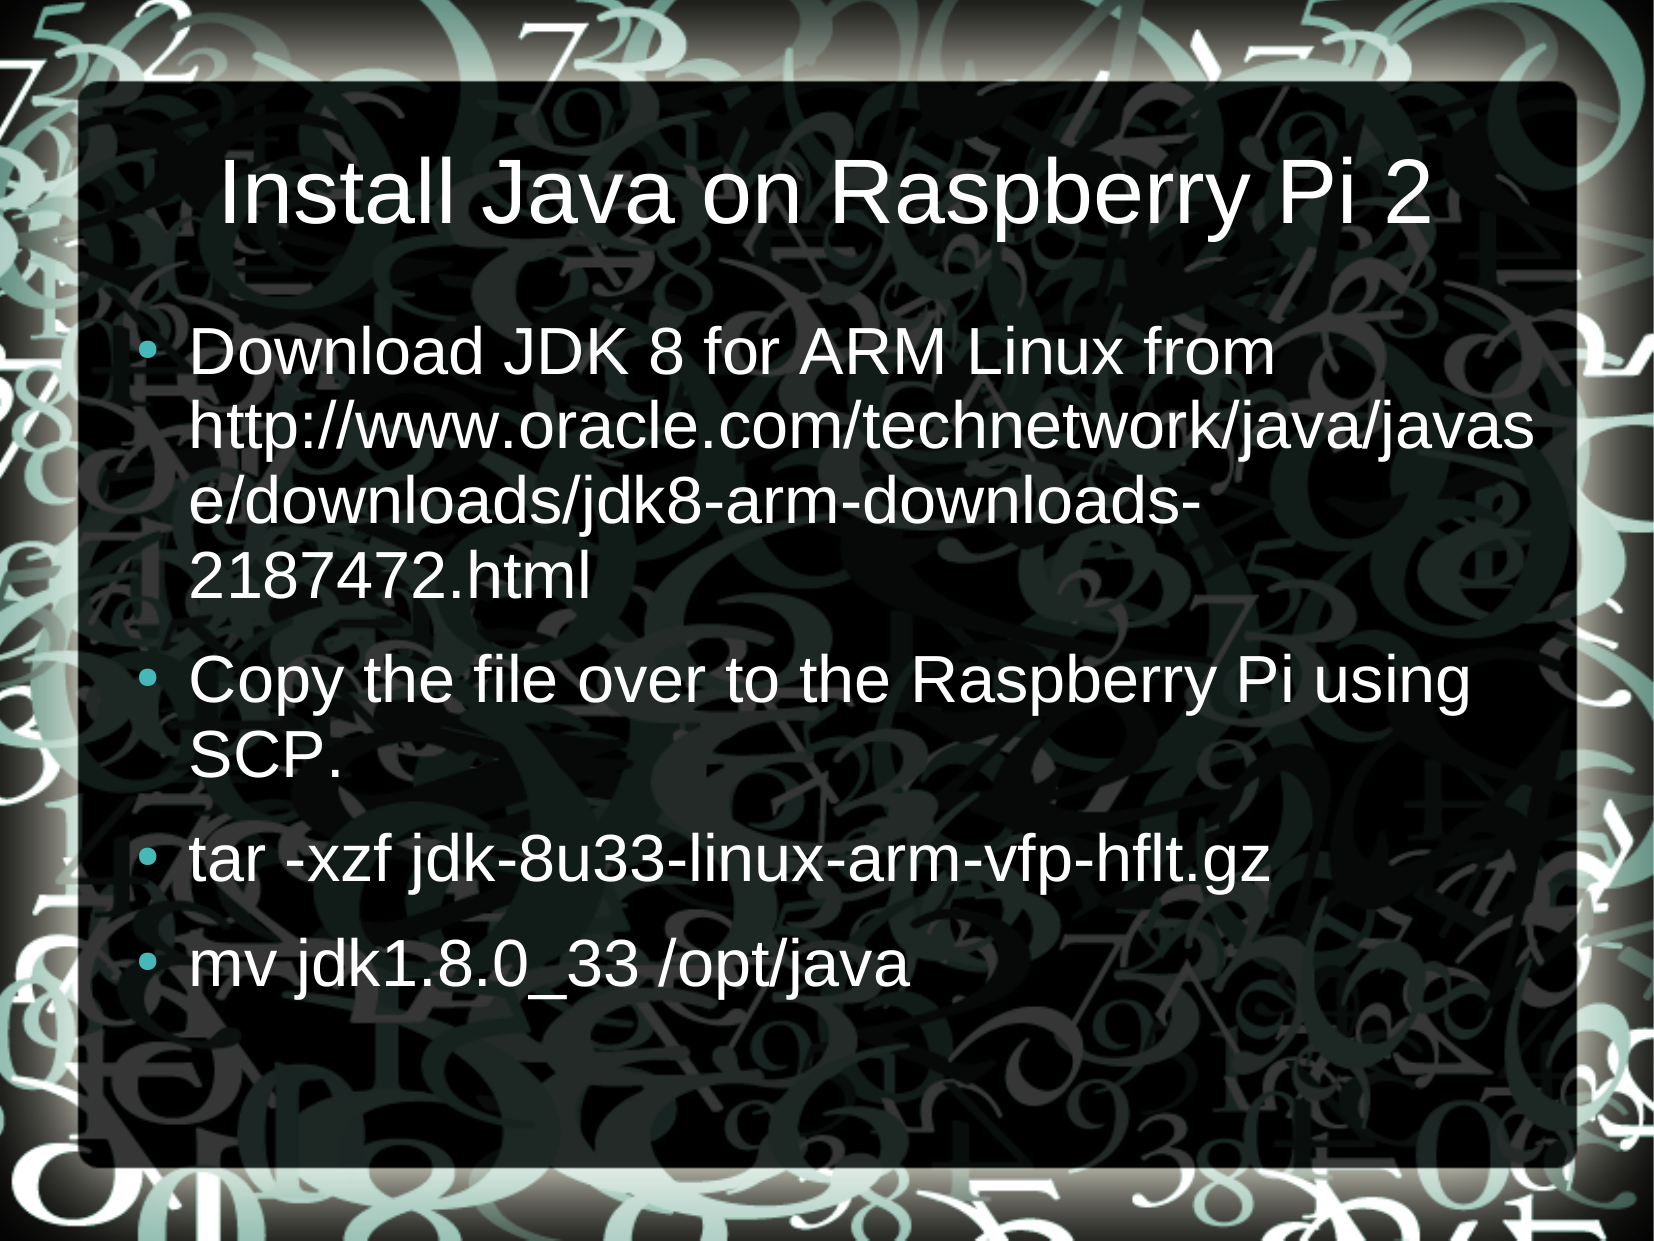

# Install Java on Raspberry Pi 2
Download JDK 8 for ARM Linux from http://www.oracle.com/technetwork/java/javase/downloads/jdk8-arm-downloads-2187472.html
Copy the file over to the Raspberry Pi using SCP.
tar -xzf jdk-8u33-linux-arm-vfp-hflt.gz
mv jdk1.8.0_33 /opt/java